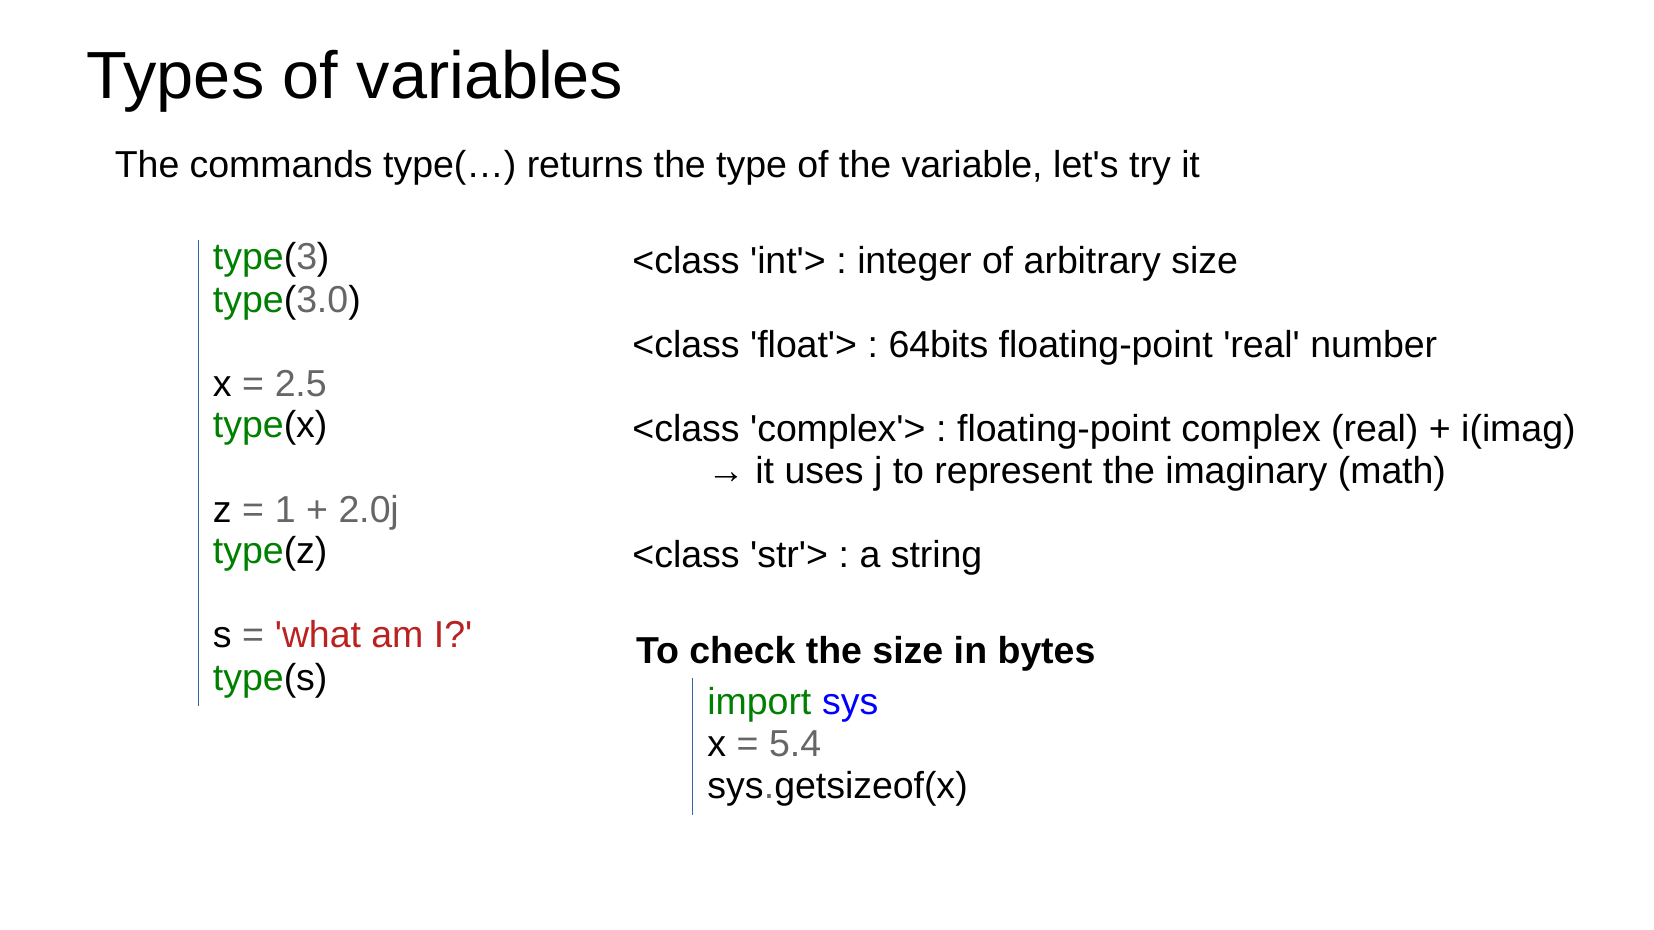

Types of variables
The commands type(…) returns the type of the variable, let's try it
type(3)
type(3.0)
x = 2.5
type(x)
z = 1 + 2.0j
type(z)
s = 'what am I?'
type(s)
<class 'int'> : integer of arbitrary size
<class 'float'> : 64bits floating-point 'real' number
<class 'complex'> : floating-point complex (real) + i(imag)
	→ it uses j to represent the imaginary (math)
<class 'str'> : a string
To check the size in bytes
import sys
x = 5.4
sys.getsizeof(x)